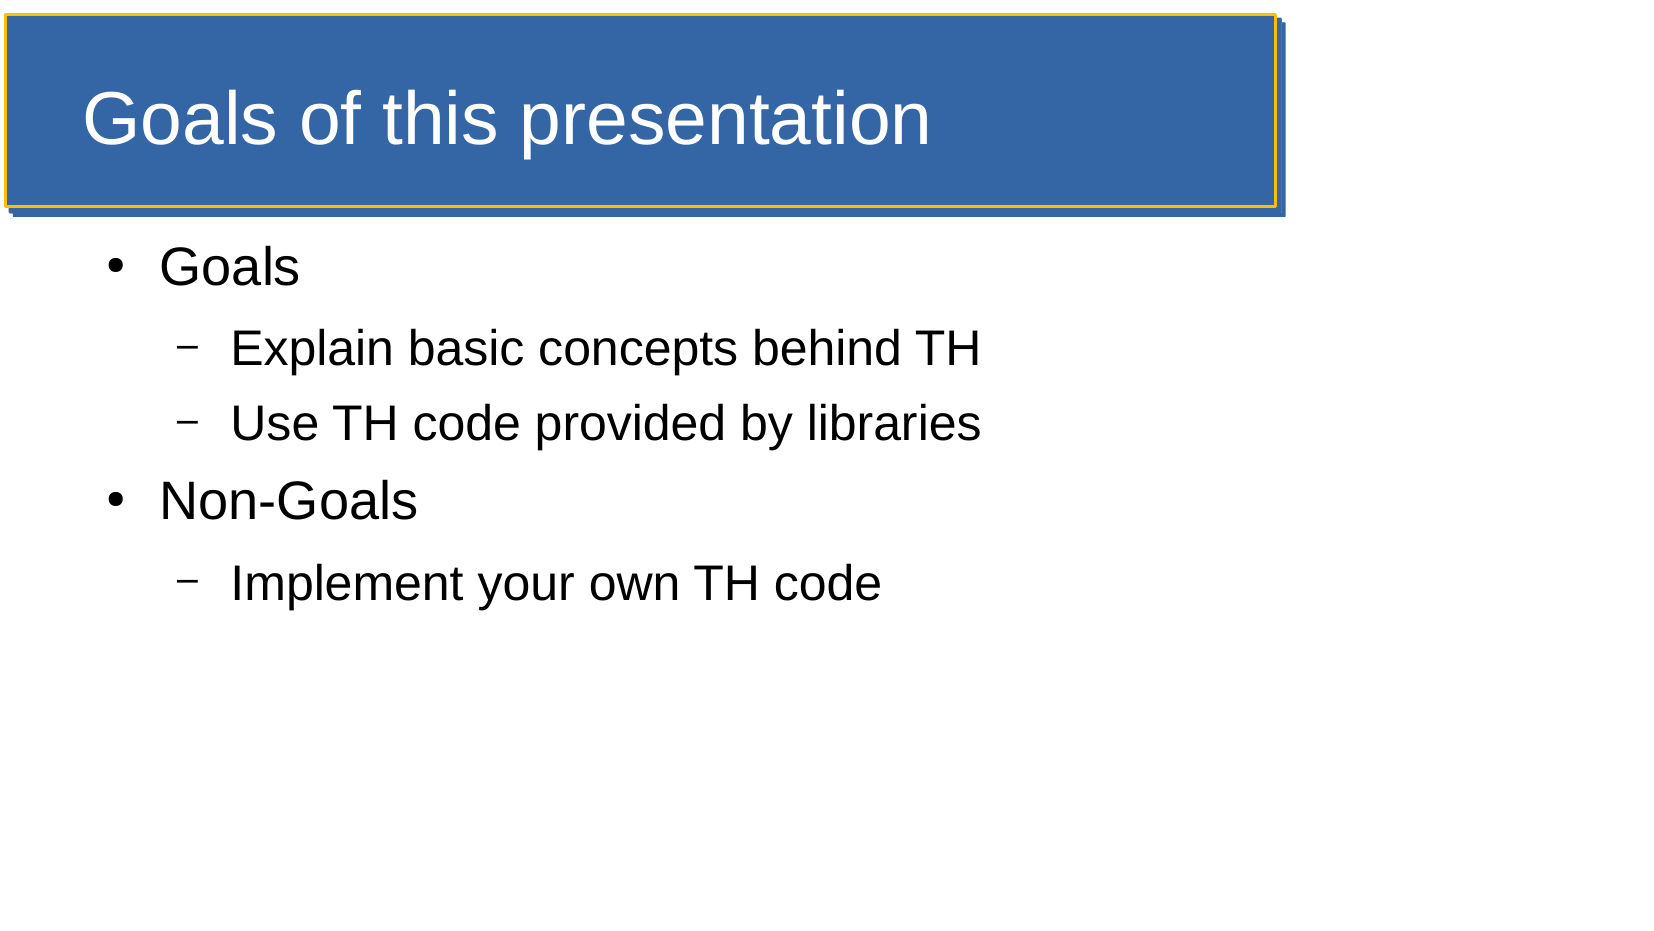

# Goals of this presentation
Goals
Explain basic concepts behind TH
Use TH code provided by libraries
Non-Goals
Implement your own TH code